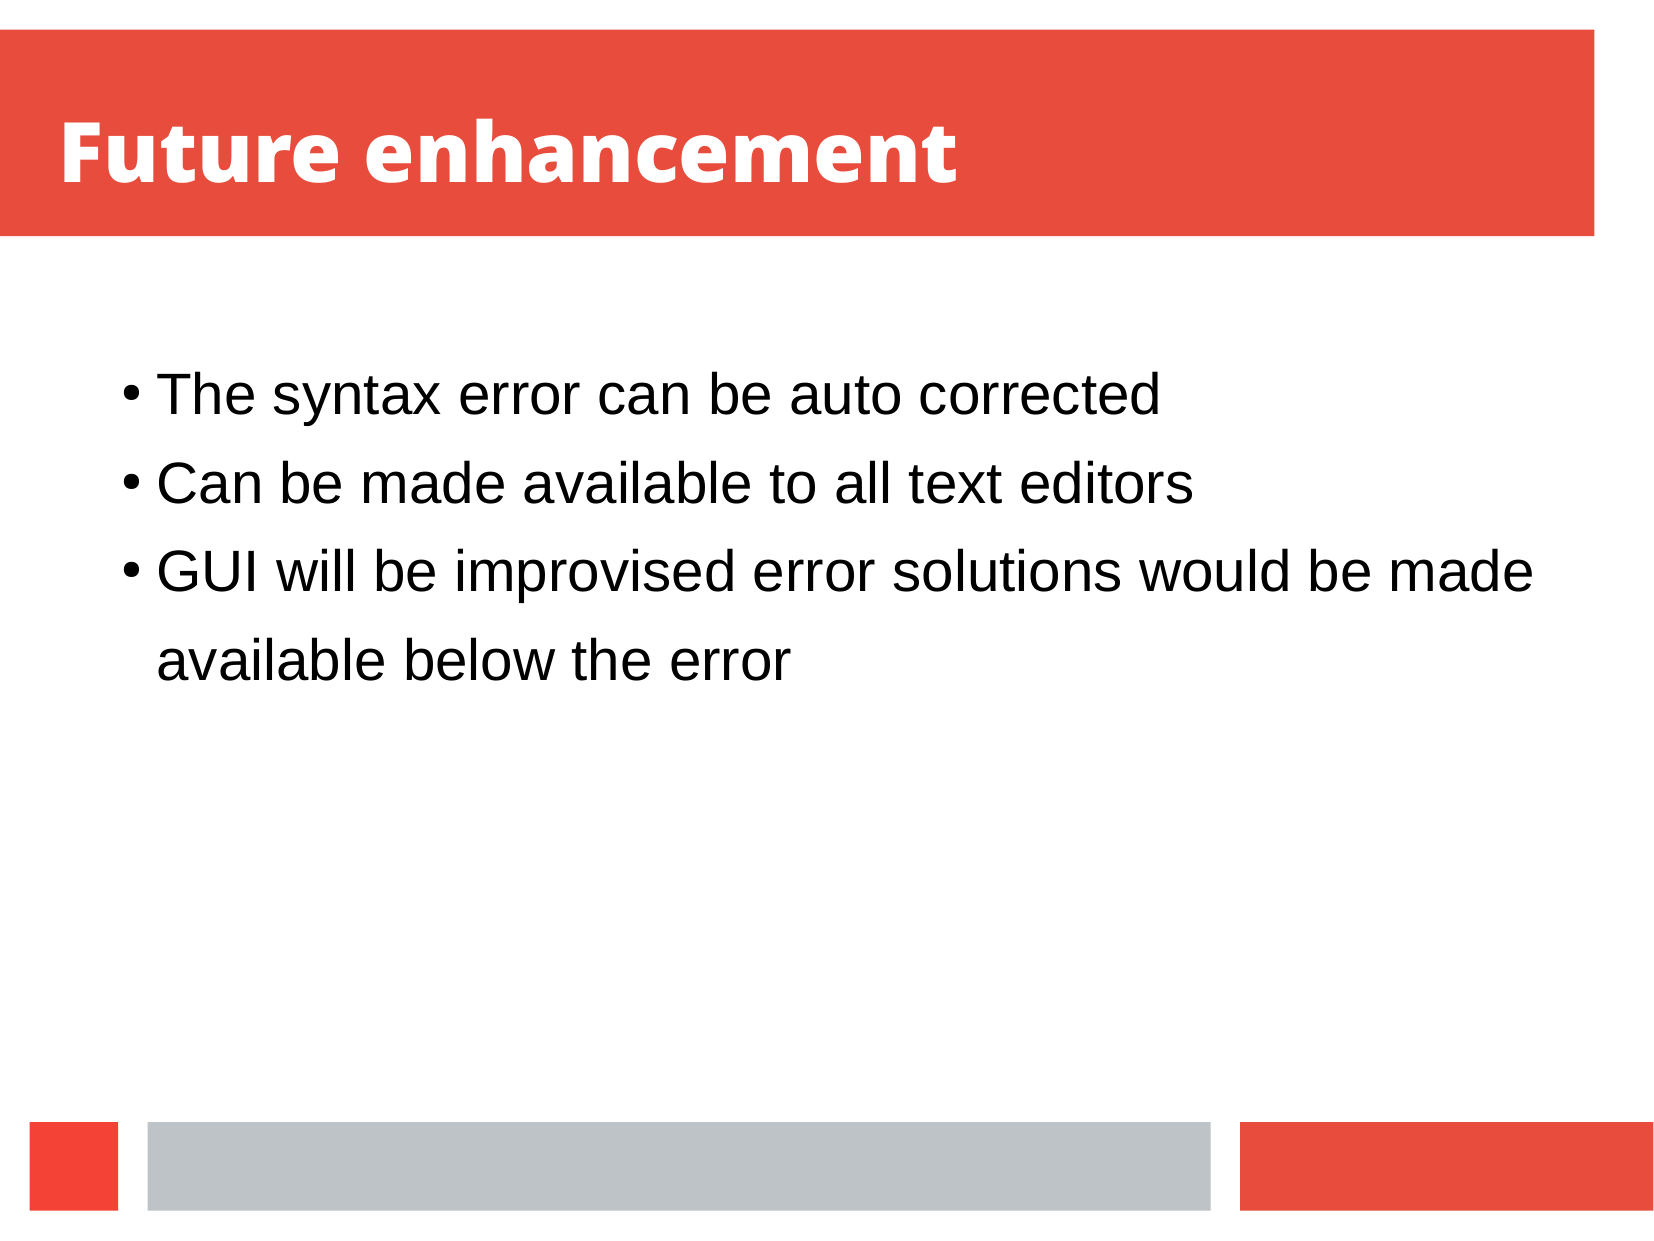

# Future enhancement
The syntax error can be auto corrected
Can be made available to all text editors
GUI will be improvised error solutions would be made
available below the error